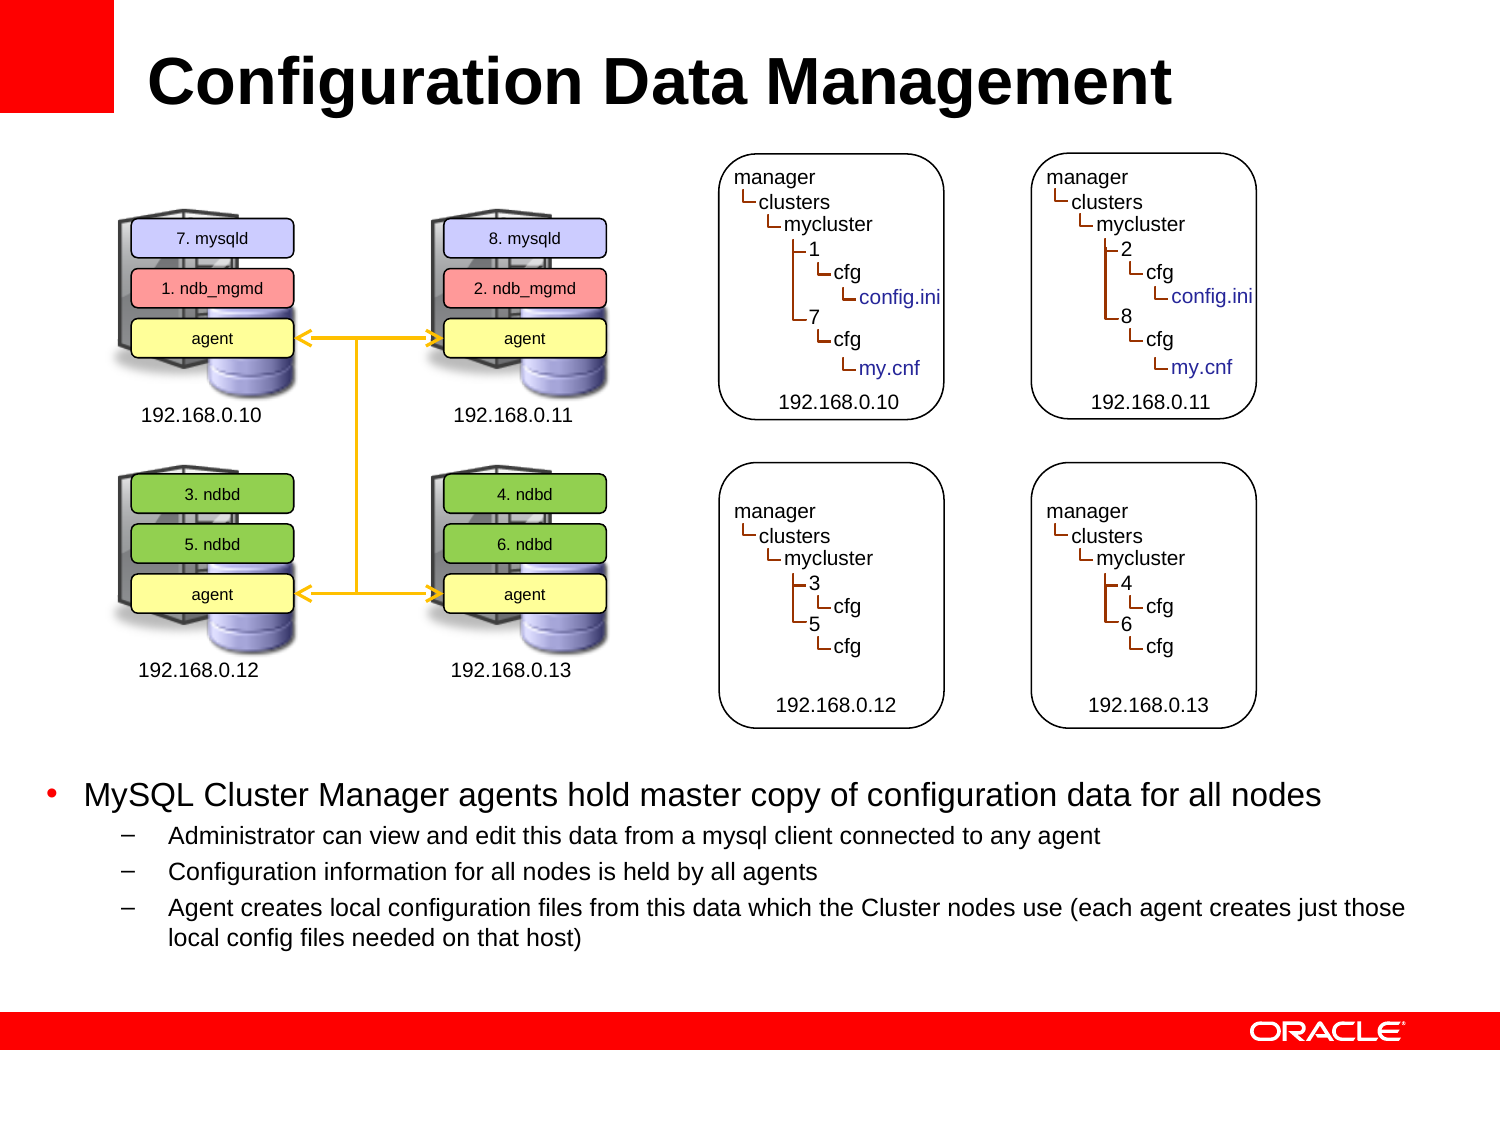

# Configuration Data Management
manager
clusters
mycluster
2
cfg
config.ini
8
cfg
my.cnf
manager
clusters
mycluster
1
cfg
config.ini
7
cfg
my.cnf
7. mysqld
8. mysqld
1. ndb_mgmd
2. ndb_mgmd
agent
agent
192.168.0.10
192.168.0.11
192.168.0.10
192.168.0.11
manager
clusters
mycluster
3
cfg
5
cfg
manager
clusters
mycluster
4
cfg
6
cfg
3. ndbd
4. ndbd
5. ndbd
6. ndbd
agent
agent
192.168.0.12
192.168.0.13
192.168.0.12
192.168.0.13
MySQL Cluster Manager agents hold master copy of configuration data for all nodes
Administrator can view and edit this data from a mysql client connected to any agent
Configuration information for all nodes is held by all agents
Agent creates local configuration files from this data which the Cluster nodes use (each agent creates just those local config files needed on that host)